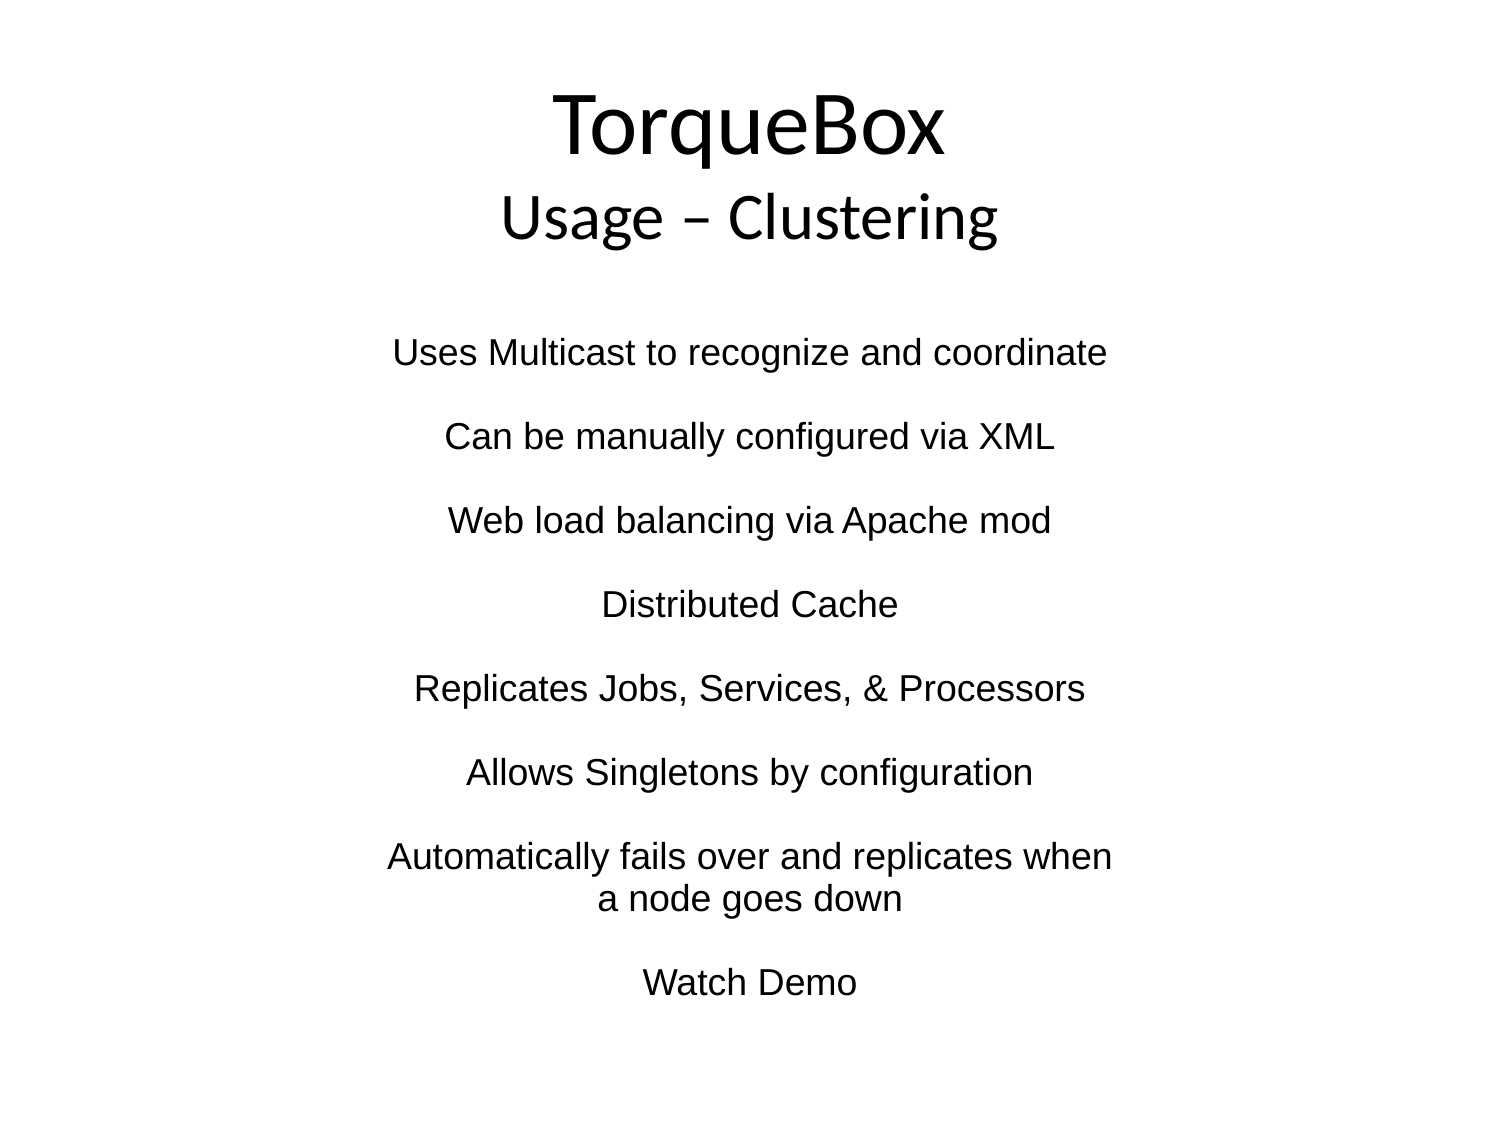

# TorqueBox Usage – Clustering
Uses Multicast to recognize and coordinate
Can be manually configured via XML
Web load balancing via Apache mod
Distributed Cache
Replicates Jobs, Services, & Processors
Allows Singletons by configuration
Automatically fails over and replicates when a node goes down
Watch Demo